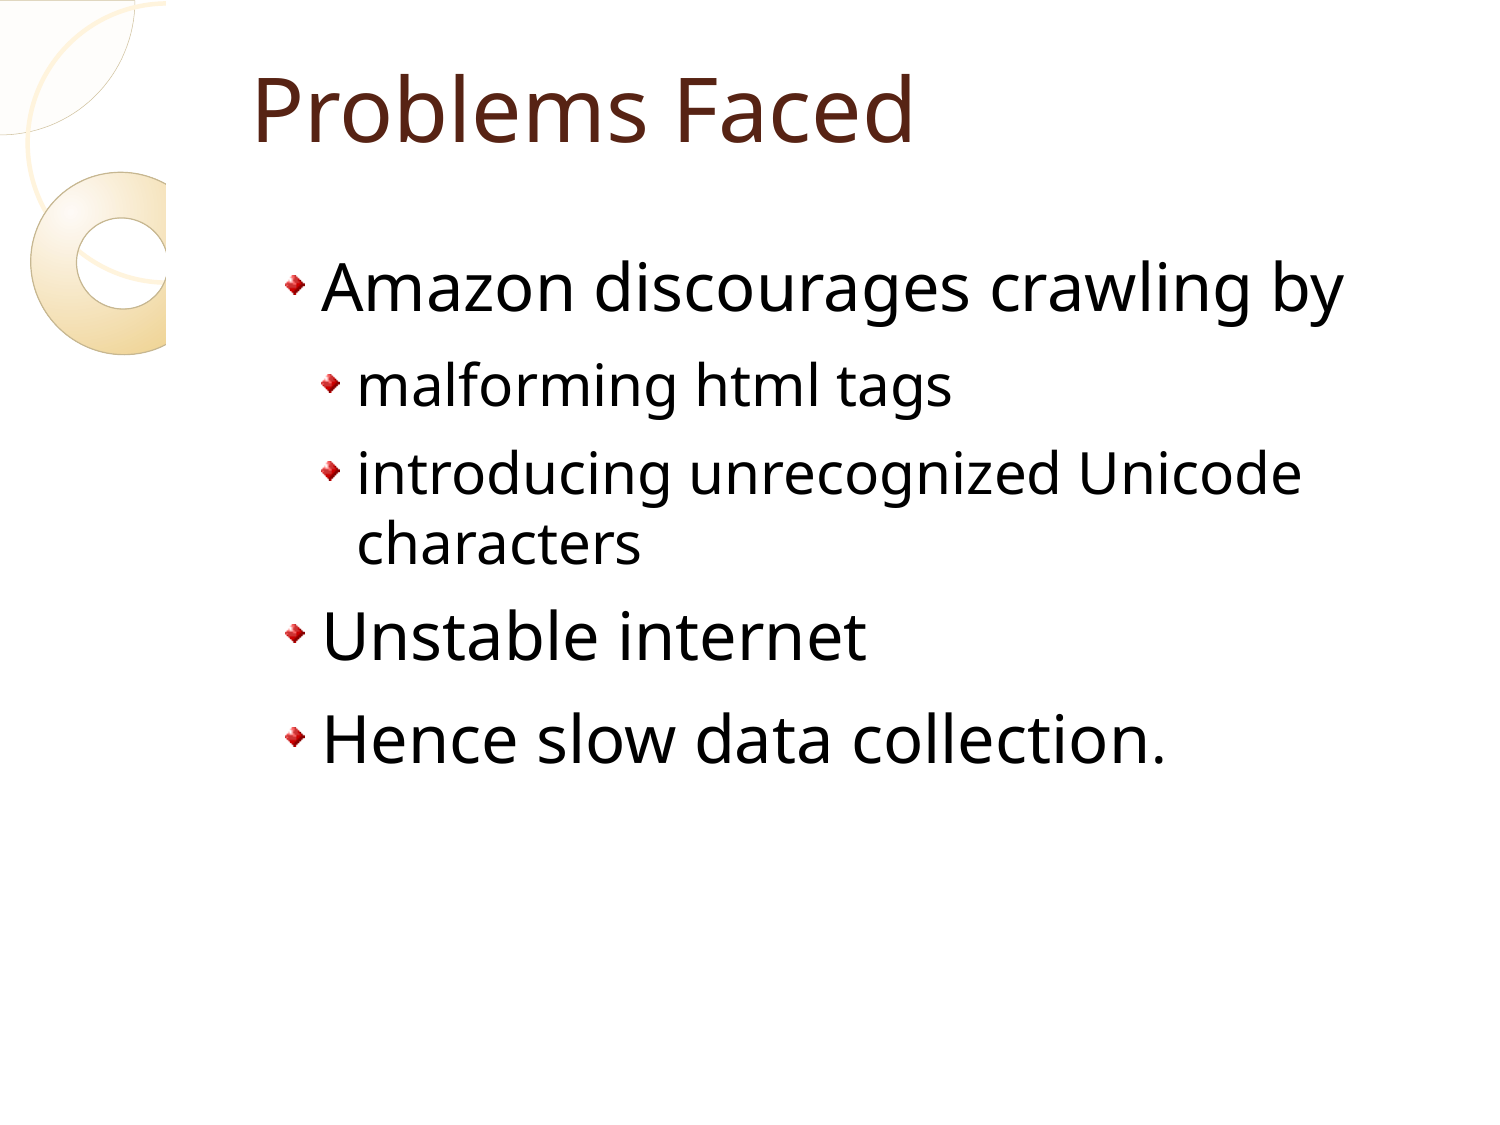

# Problems Faced
Amazon discourages crawling by
malforming html tags
introducing unrecognized Unicode characters
Unstable internet
Hence slow data collection.